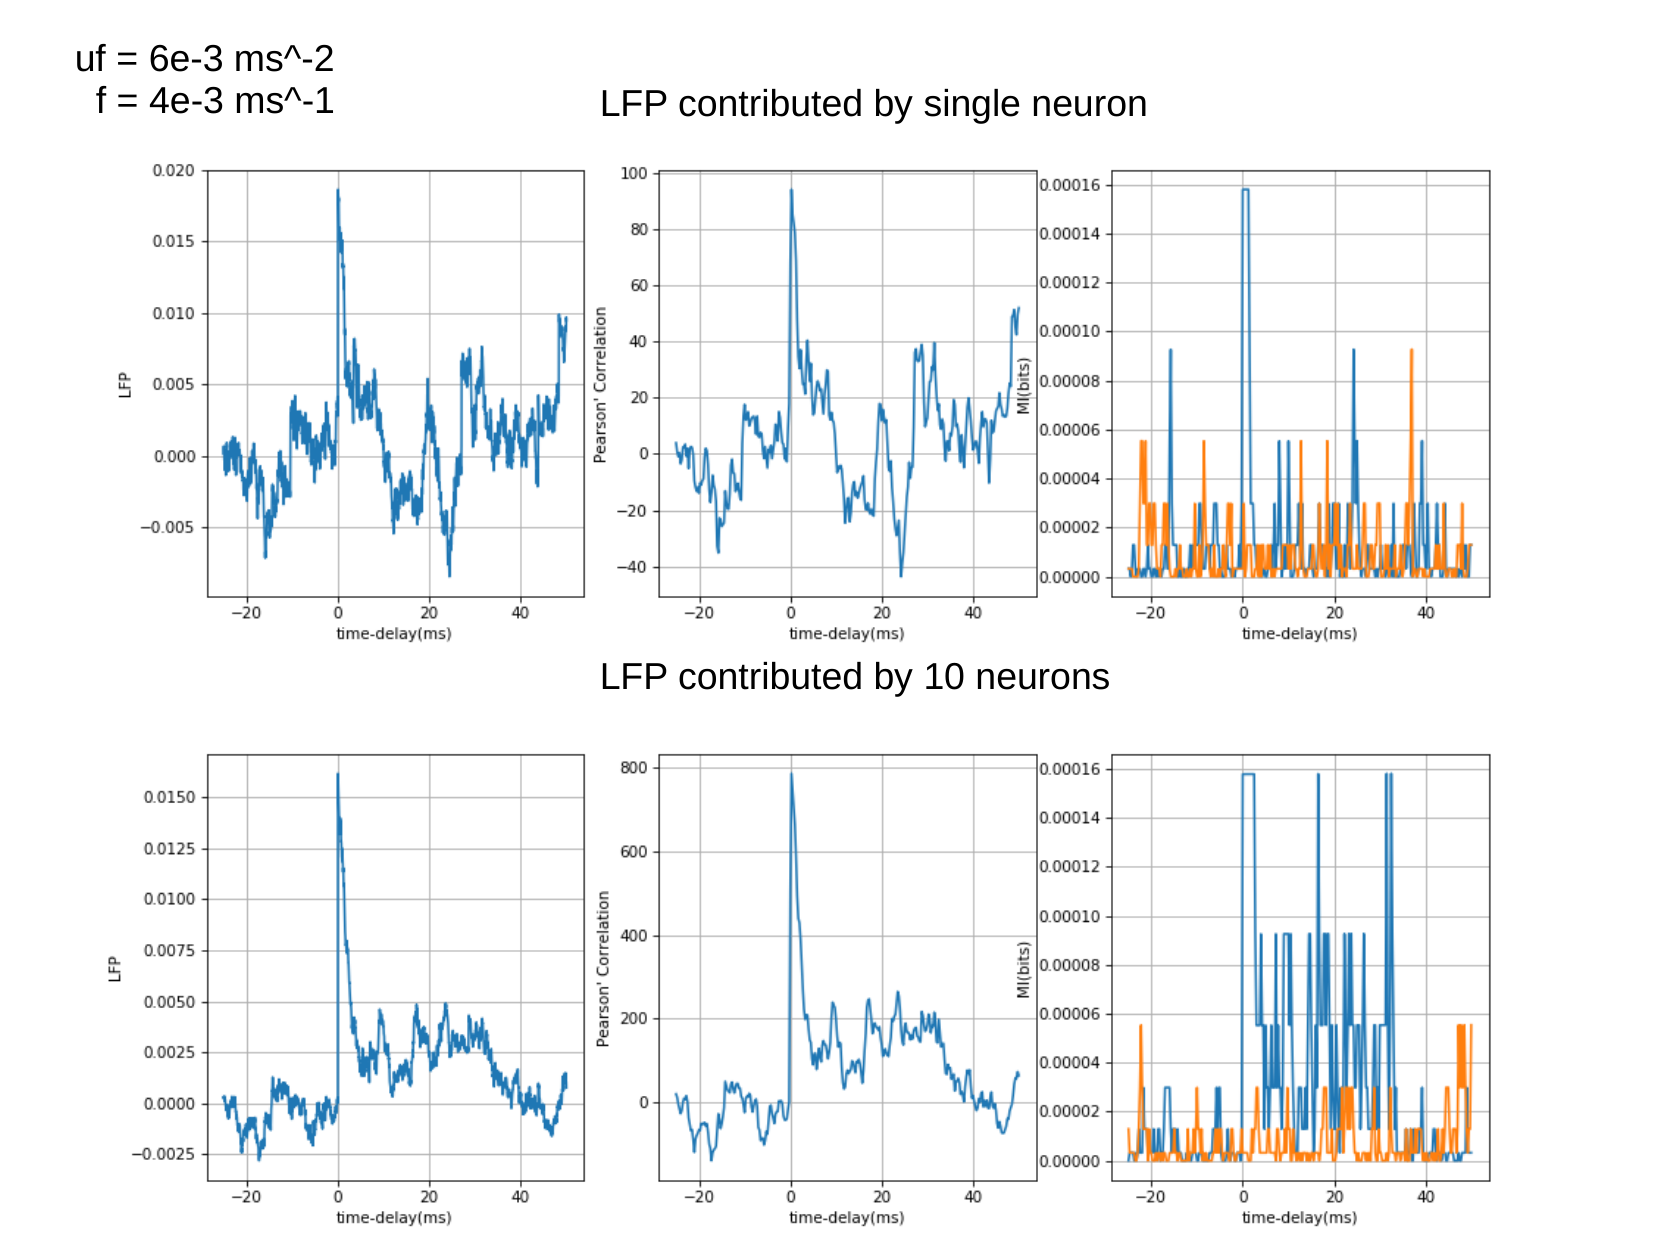

uf = 6e-3 ms^-2
 f = 4e-3 ms^-1
LFP contributed by single neuron
LFP contributed by 10 neurons